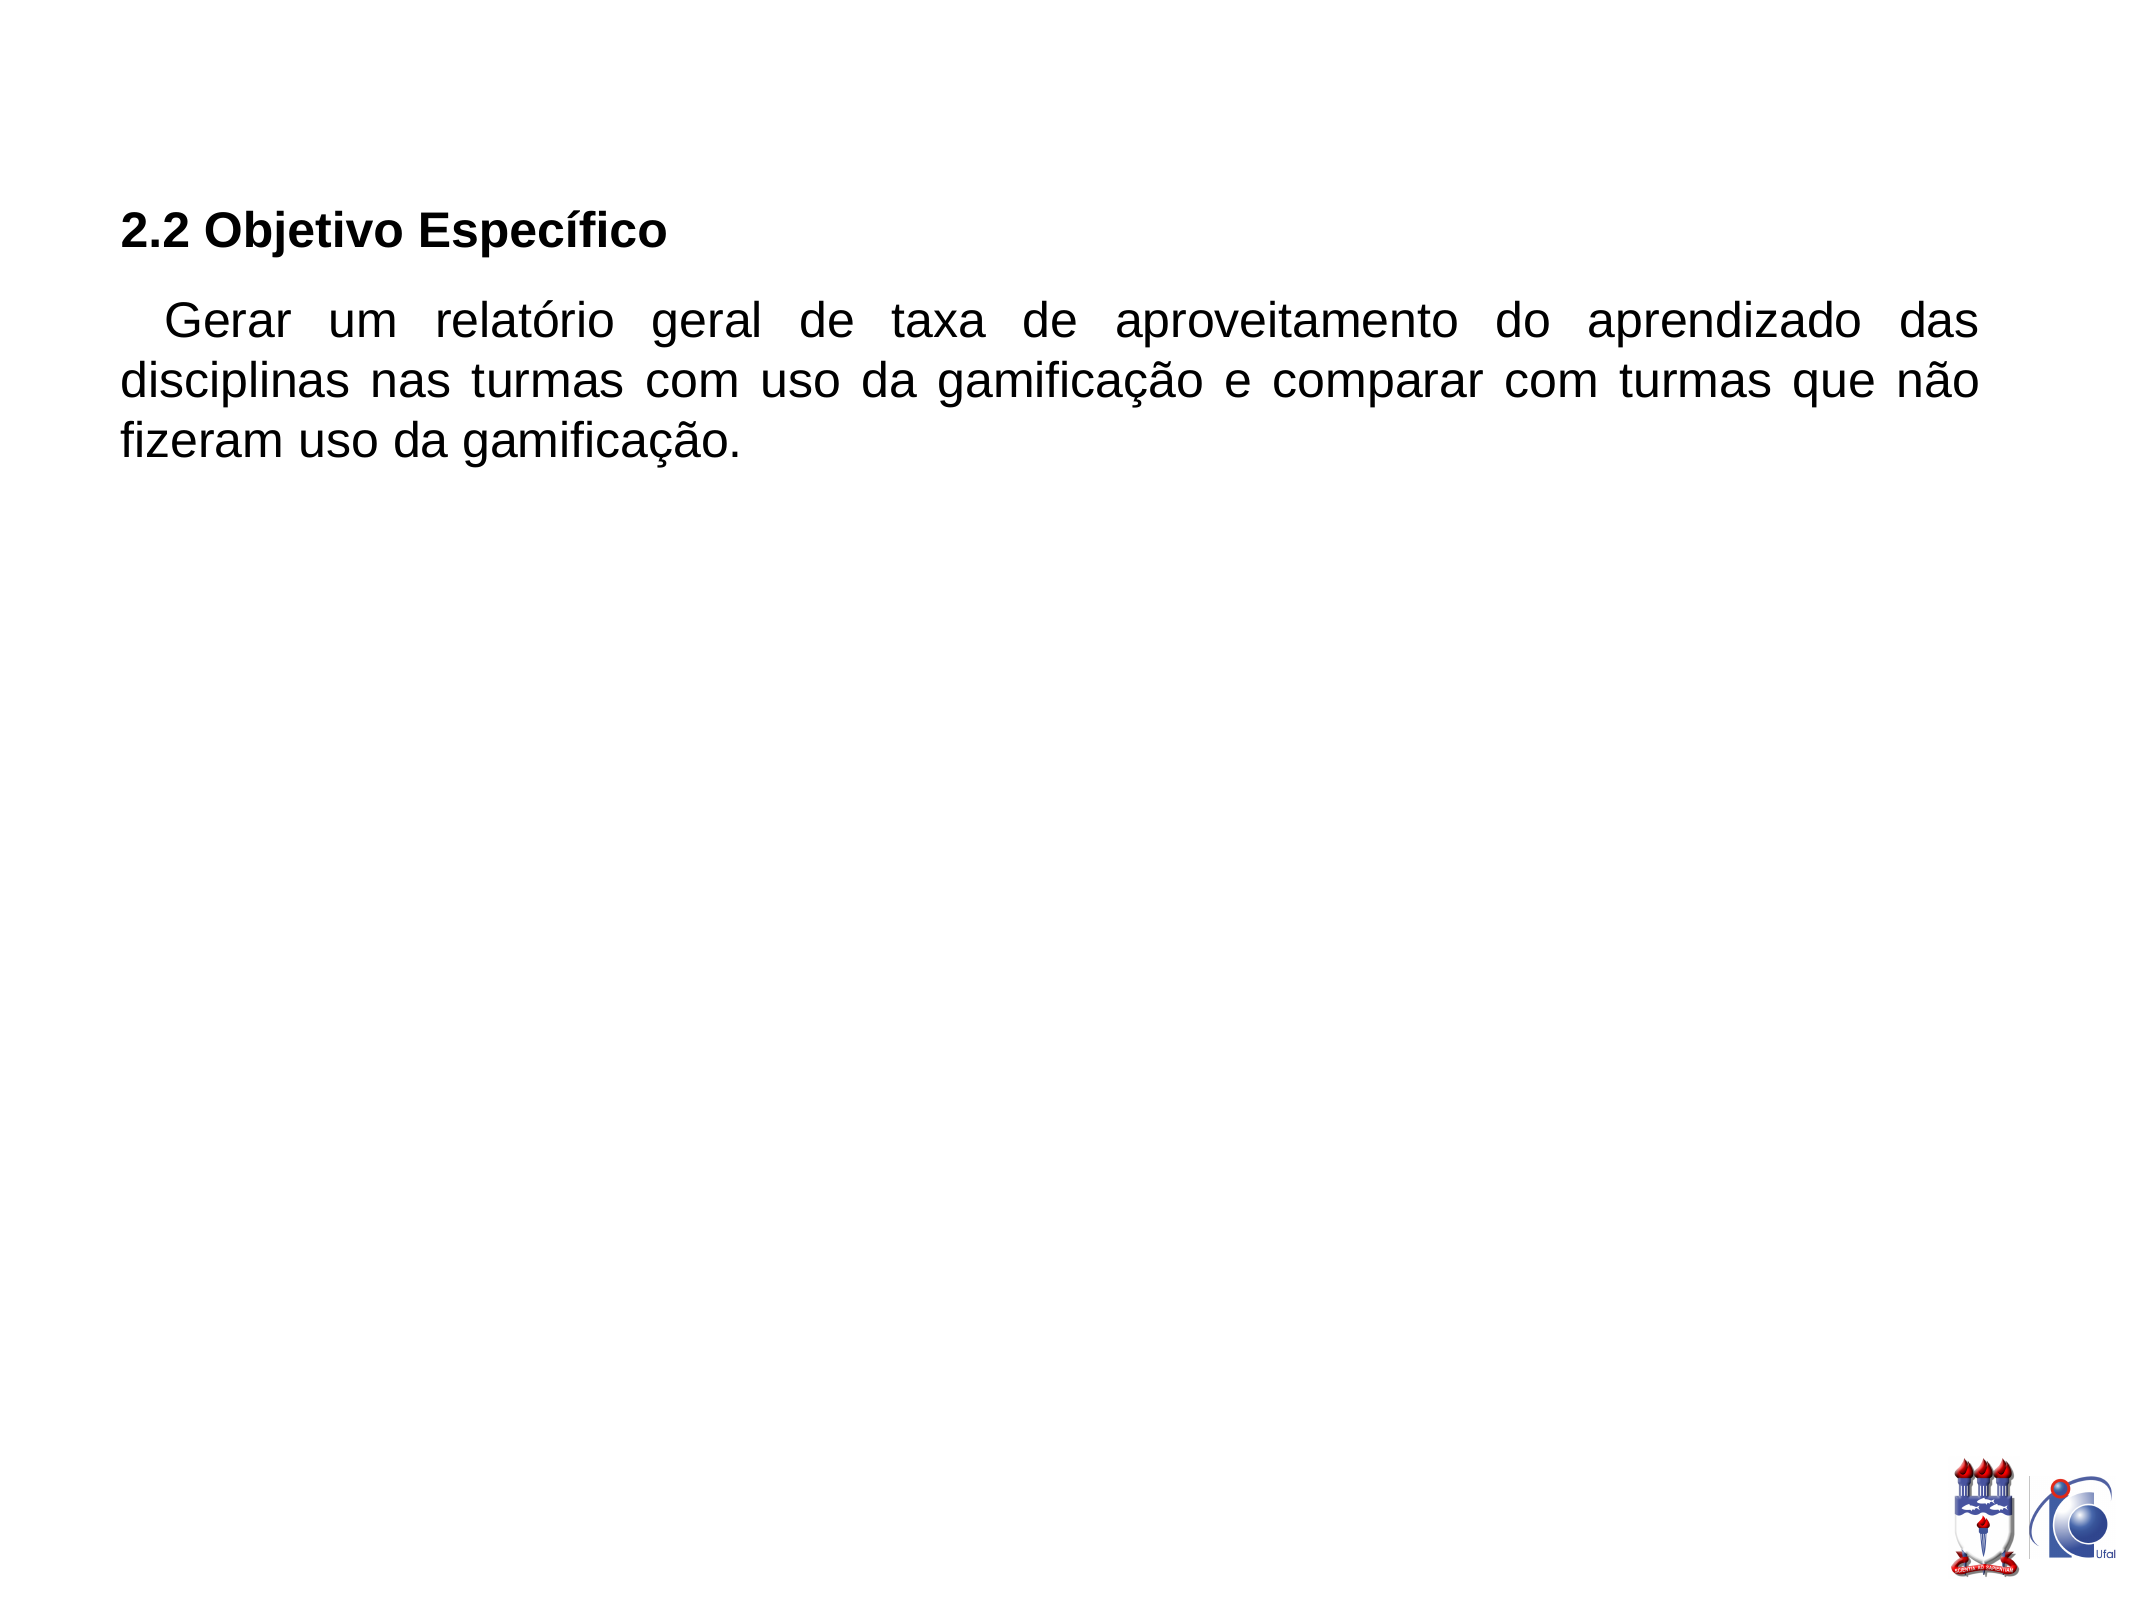

# 2.2 Objetivo Específico
Gerar um relatório geral de taxa de aproveitamento do aprendizado das disciplinas nas turmas com uso da gamificação e comparar com turmas que não fizeram uso da gamificação.